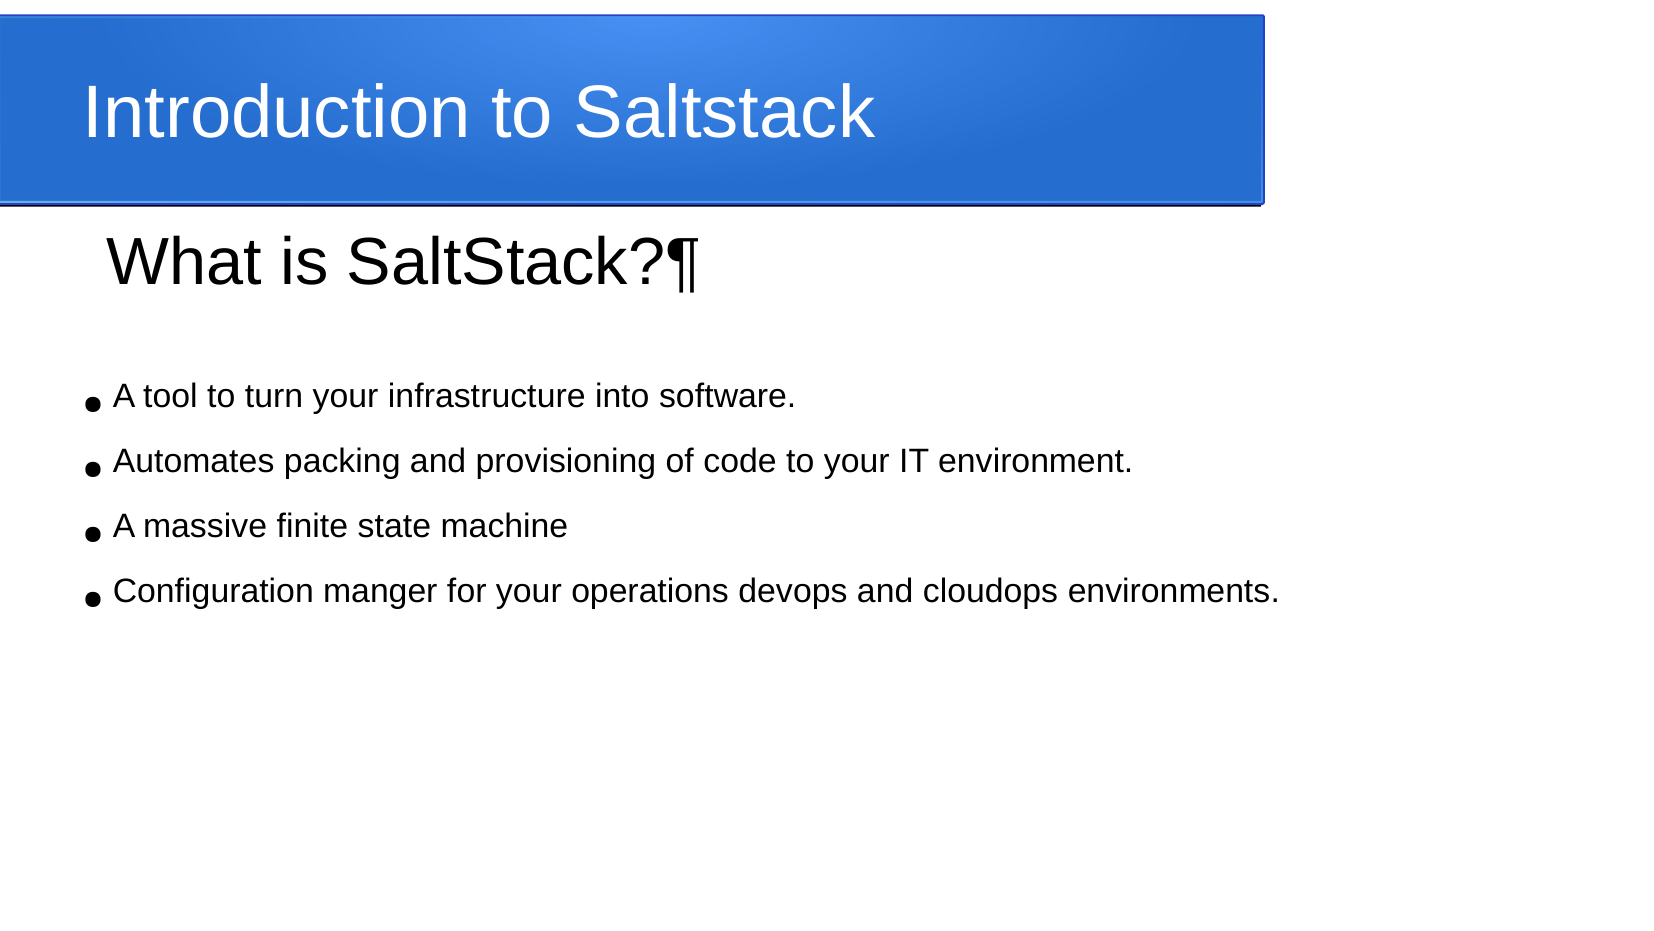

# Introduction to Saltstack
What is SaltStack?¶
 A tool to turn your infrastructure into software.
 Automates packing and provisioning of code to your IT environment.
 A massive finite state machine
 Configuration manger for your operations devops and cloudops environments.